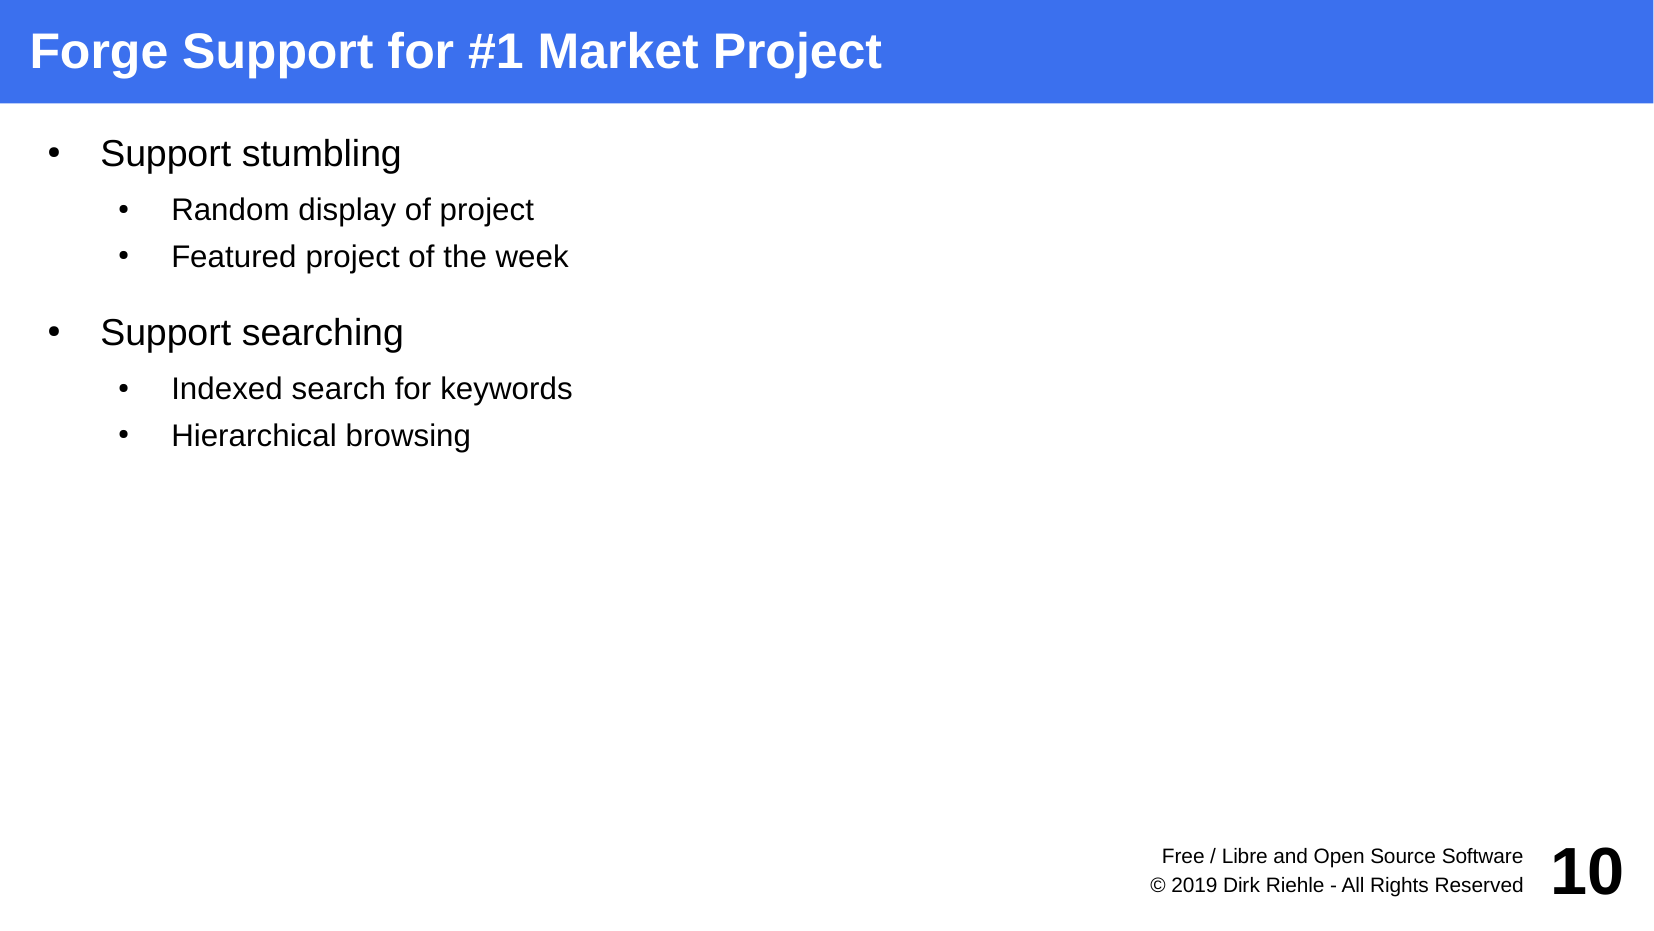

# Forge Support for #1 Market Project
Support stumbling
Random display of project
Featured project of the week
Support searching
Indexed search for keywords
Hierarchical browsing
Free / Libre and Open Source Software
10
© 2019 Dirk Riehle - All Rights Reserved